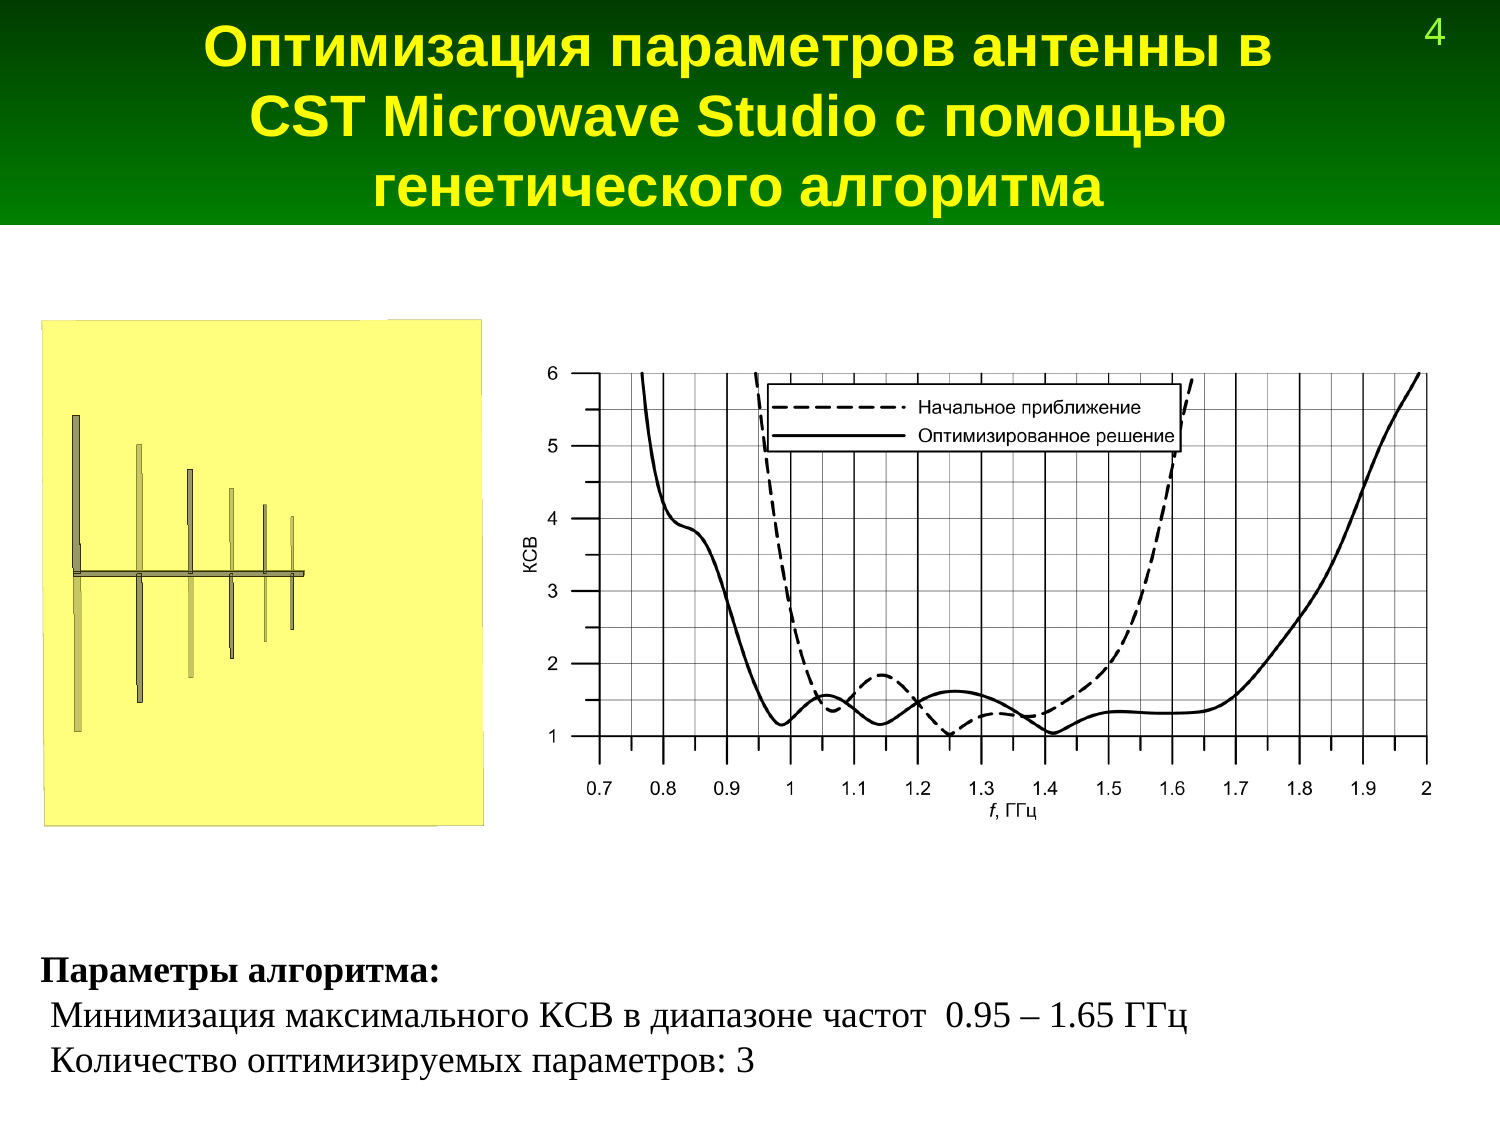

# Оптимизация параметров антенны в CST Microwave Studio с помощью генетического алгоритма
Параметры алгоритма:
 Минимизация максимального КСВ в диапазоне частот 0.95 – 1.65 ГГц
 Количество оптимизируемых параметров: 3